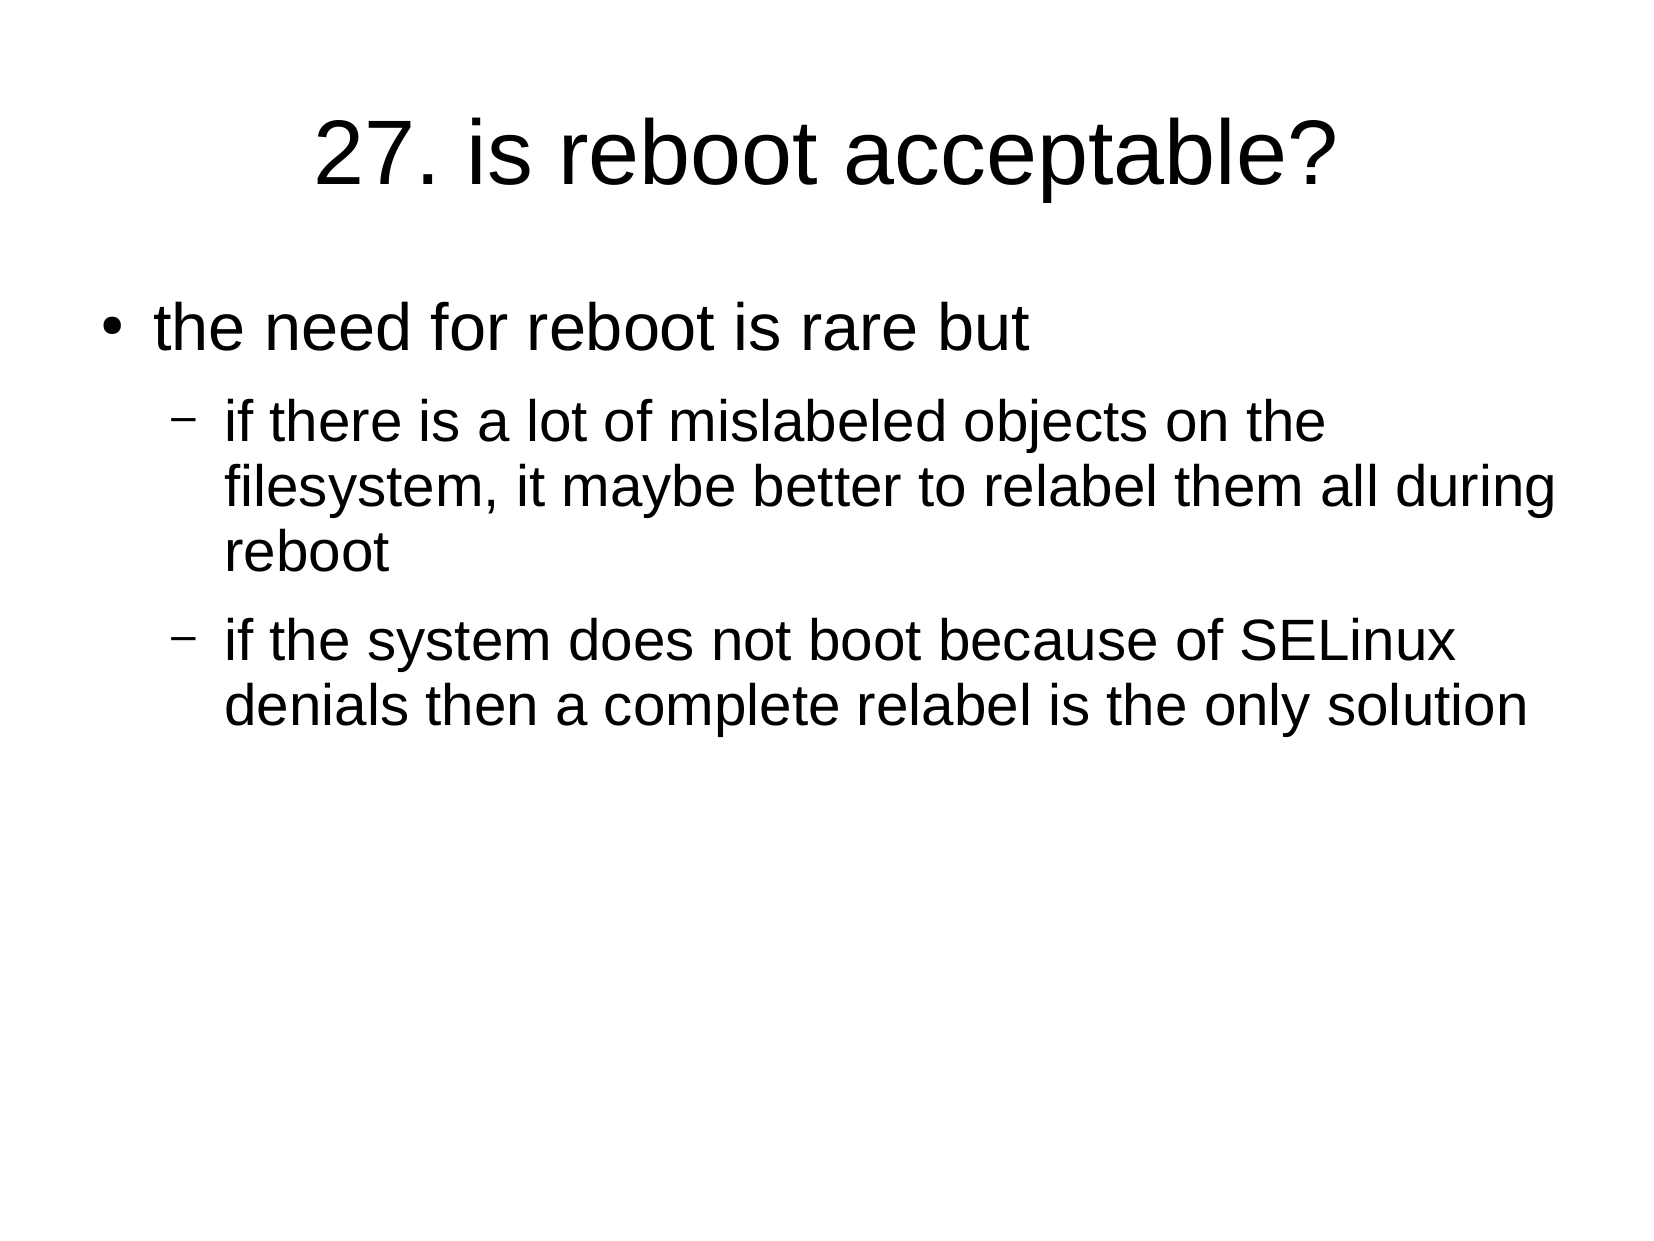

# 27. is reboot acceptable?
the need for reboot is rare but
if there is a lot of mislabeled objects on the filesystem, it maybe better to relabel them all during reboot
if the system does not boot because of SELinux denials then a complete relabel is the only solution